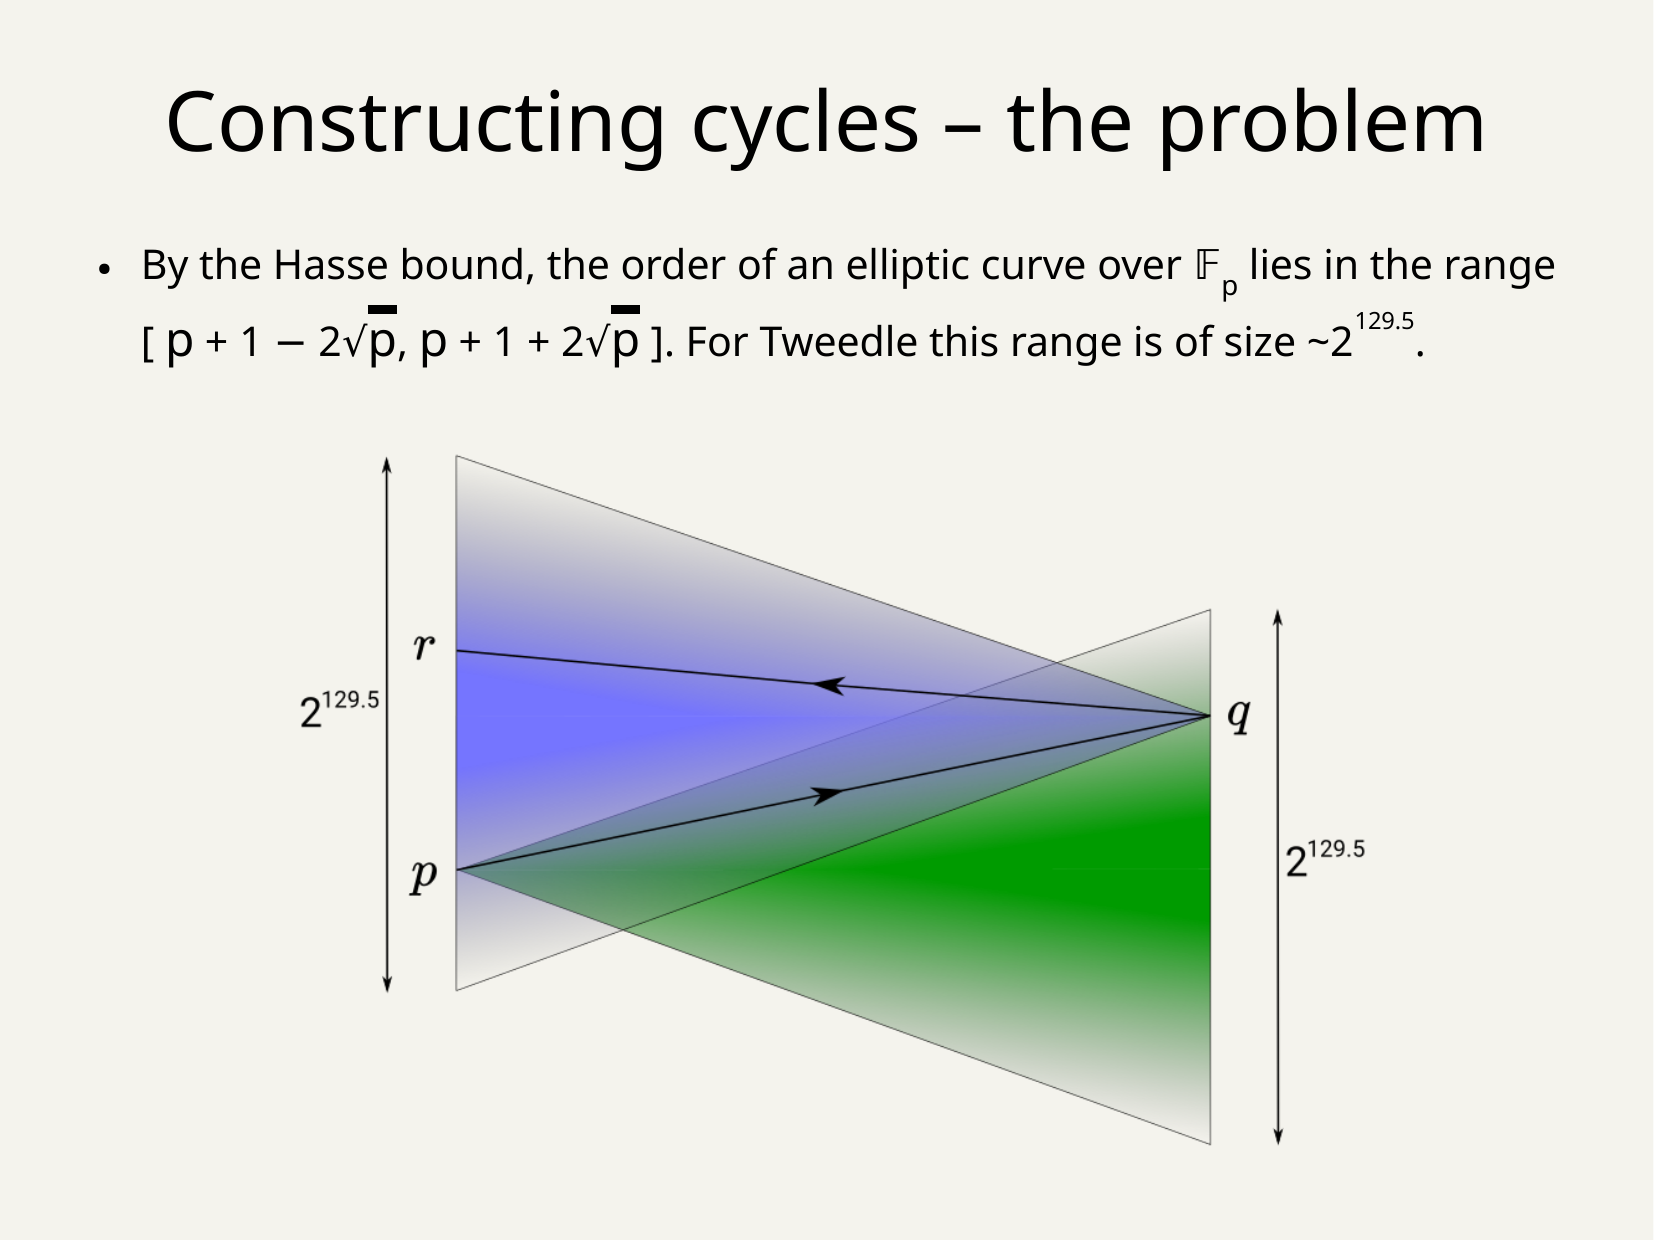

# Constructing cycles – the problem
By the Hasse bound, the order of an elliptic curve over 𝔽p lies in the range [ p + 1 − 2√p, p + 1 + 2√p ]. For Tweedle this range is of size ~2129.5.